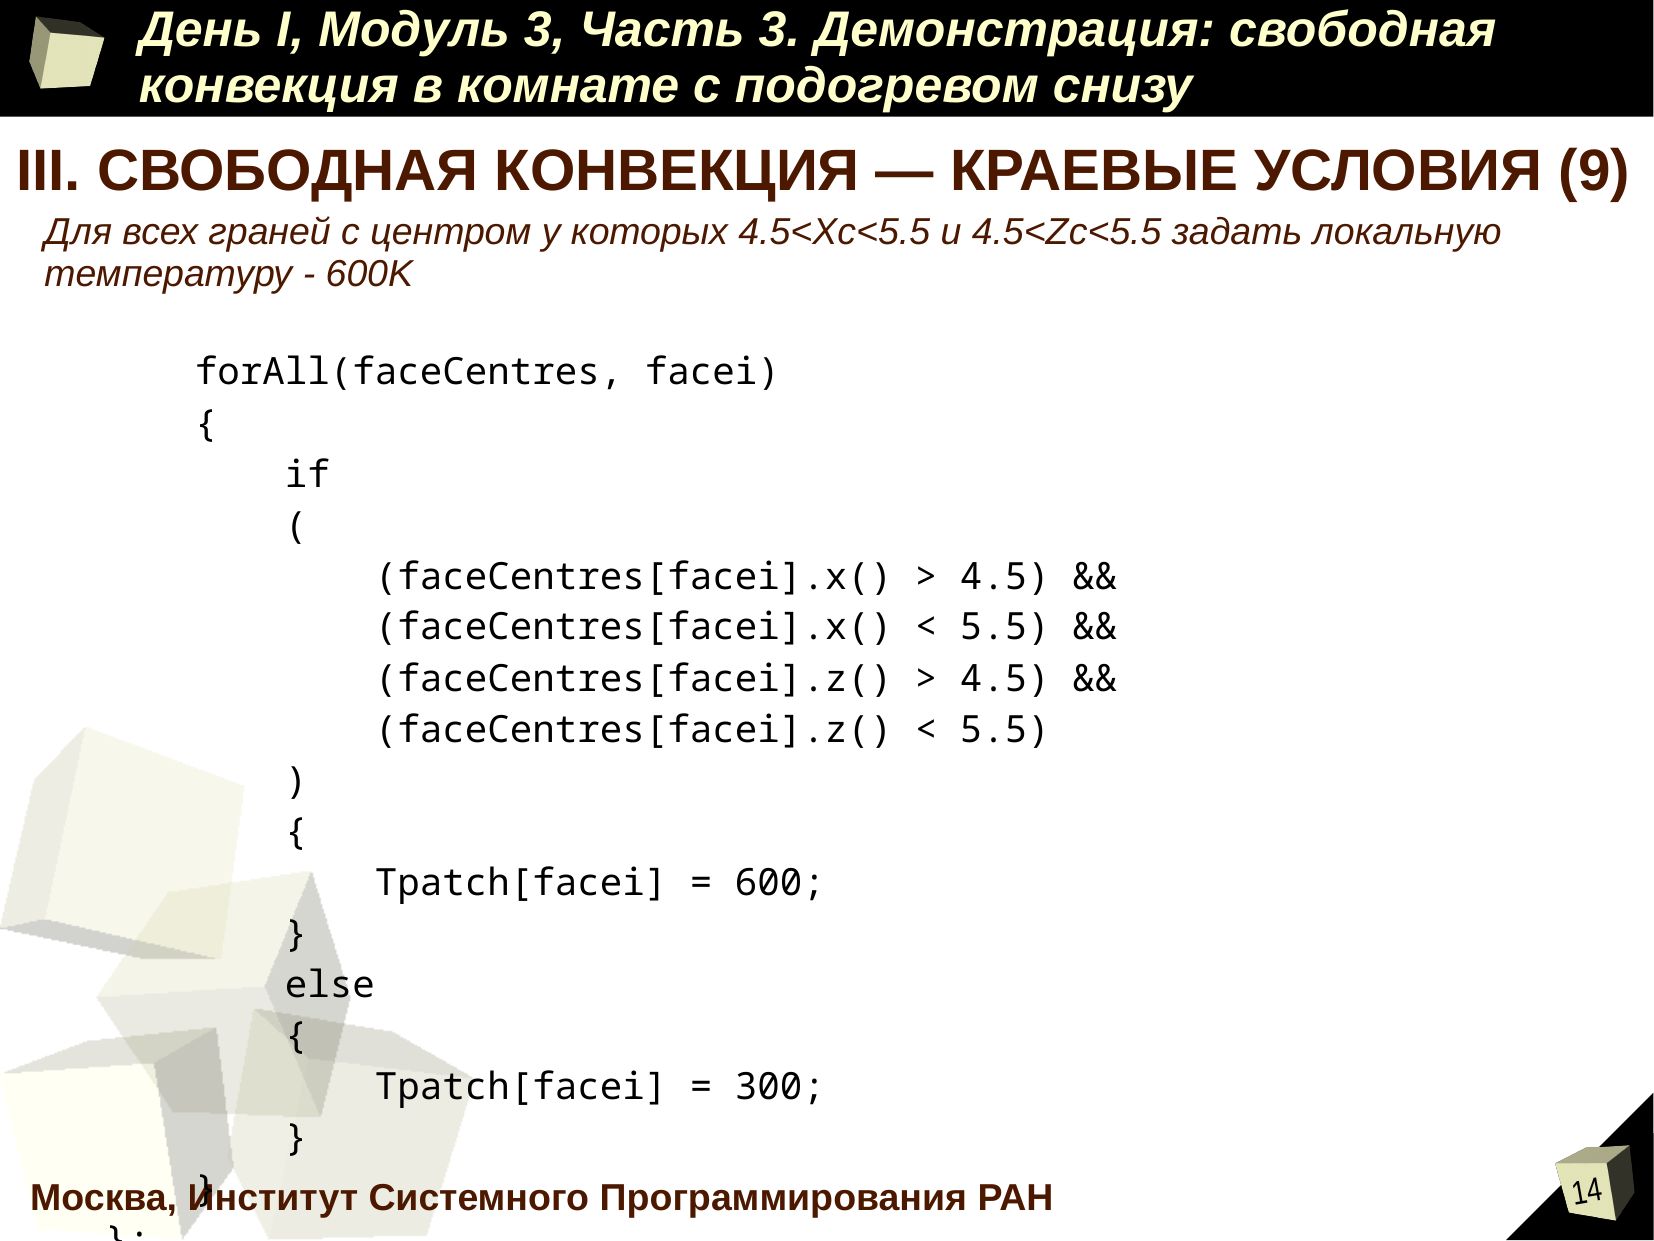

III. СВОБОДНАЯ КОНВЕКЦИЯ — КРАЕВЫЕ УСЛОВИЯ (9)
Для всех граней с центром у которых 4.5<Xc<5.5 и 4.5<Zc<5.5 задать локальную температуру - 600K
 forAll(faceCentres, facei)
 {
 if
 (
 (faceCentres[facei].x() > 4.5) &&
 (faceCentres[facei].x() < 5.5) &&
 (faceCentres[facei].z() > 4.5) &&
 (faceCentres[facei].z() < 5.5)
 )
 {
 Tpatch[facei] = 600;
 }
 else
 {
 Tpatch[facei] = 300;
 }
 }
 };